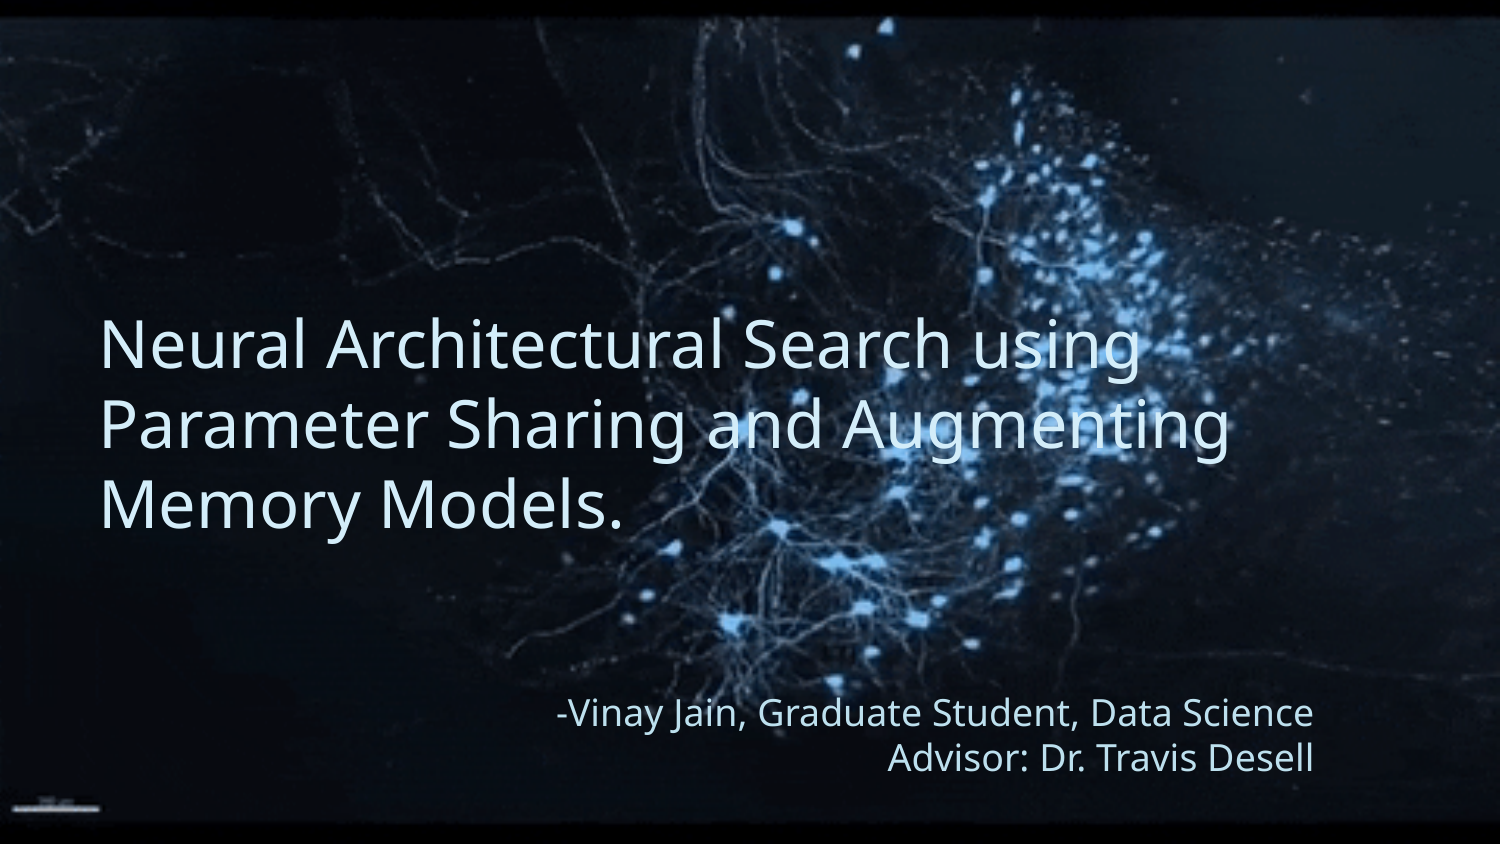

# Neural Architectural Search using Parameter Sharing and Augmenting Memory Models.
-Vinay Jain, Graduate Student, Data Science
Advisor: Dr. Travis Desell